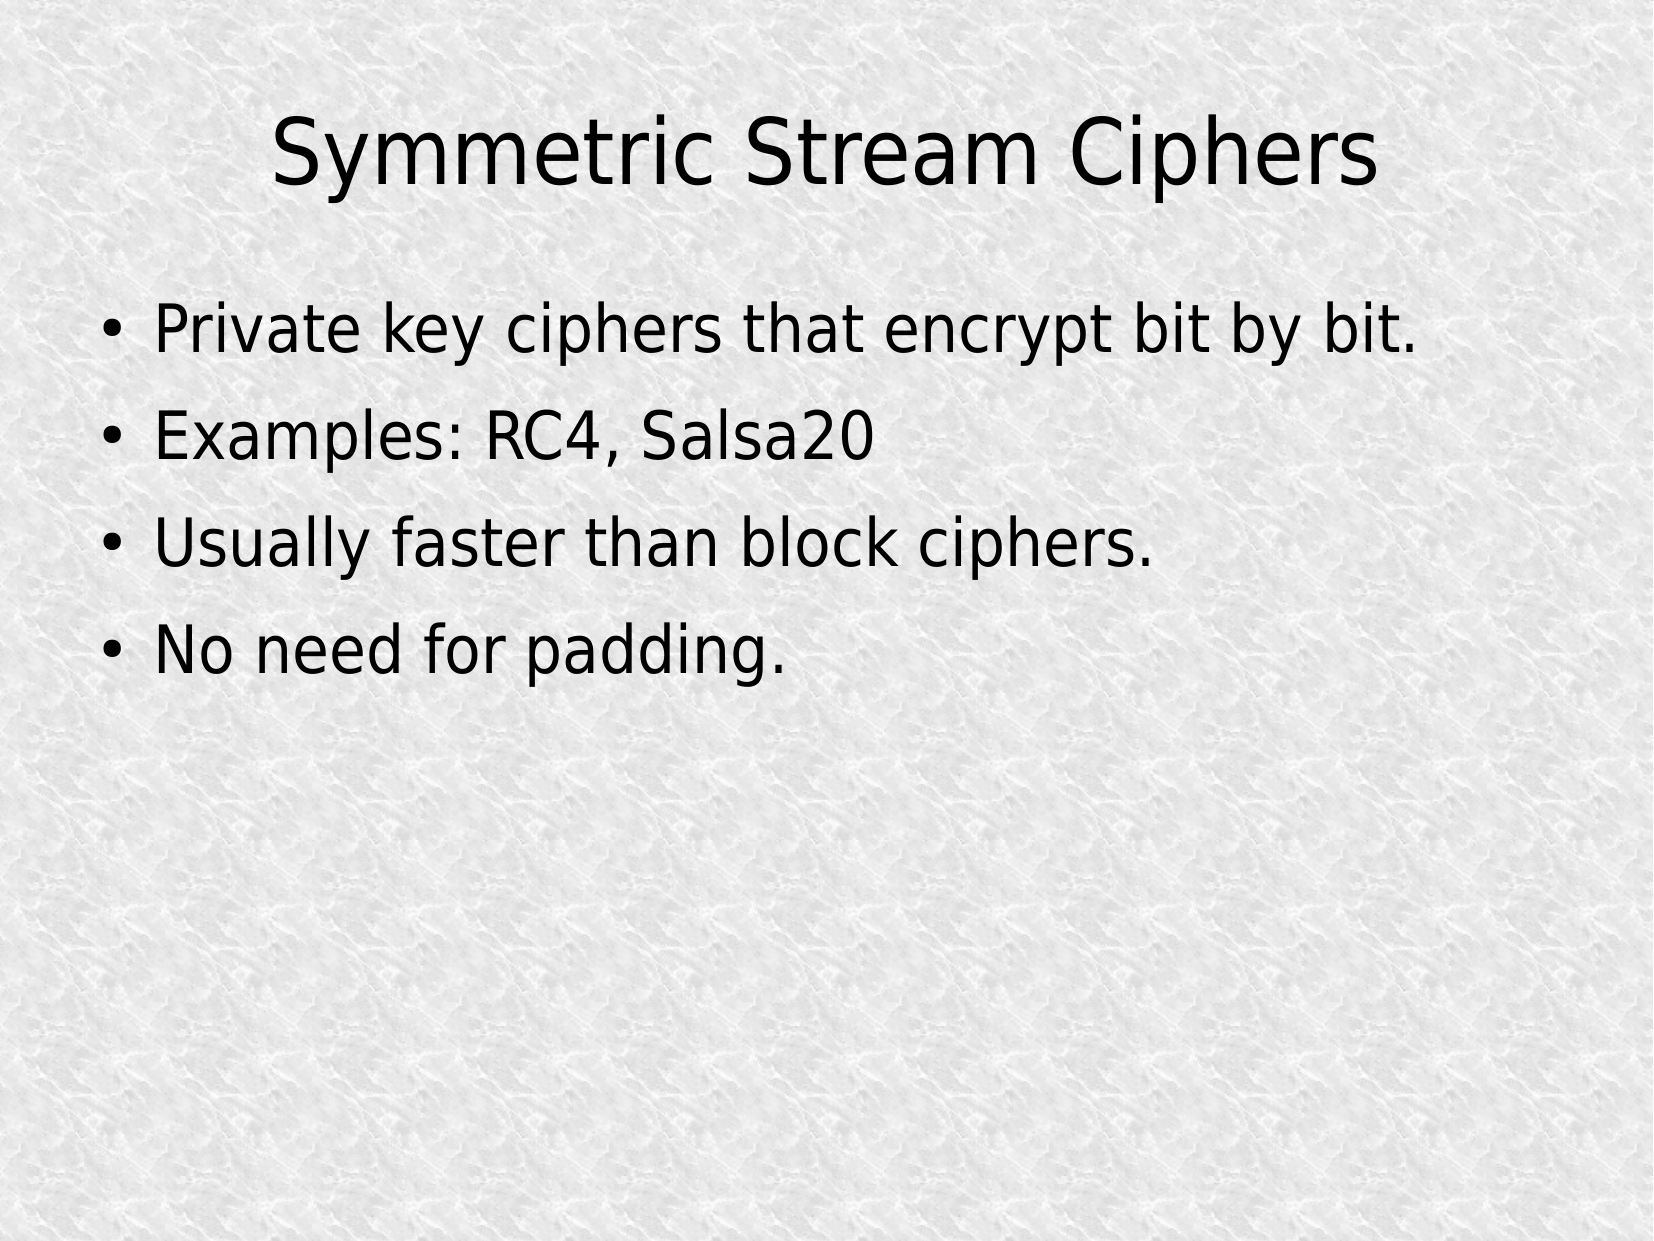

# Symmetric Stream Ciphers
Private key ciphers that encrypt bit by bit.
Examples: RC4, Salsa20
Usually faster than block ciphers.
No need for padding.